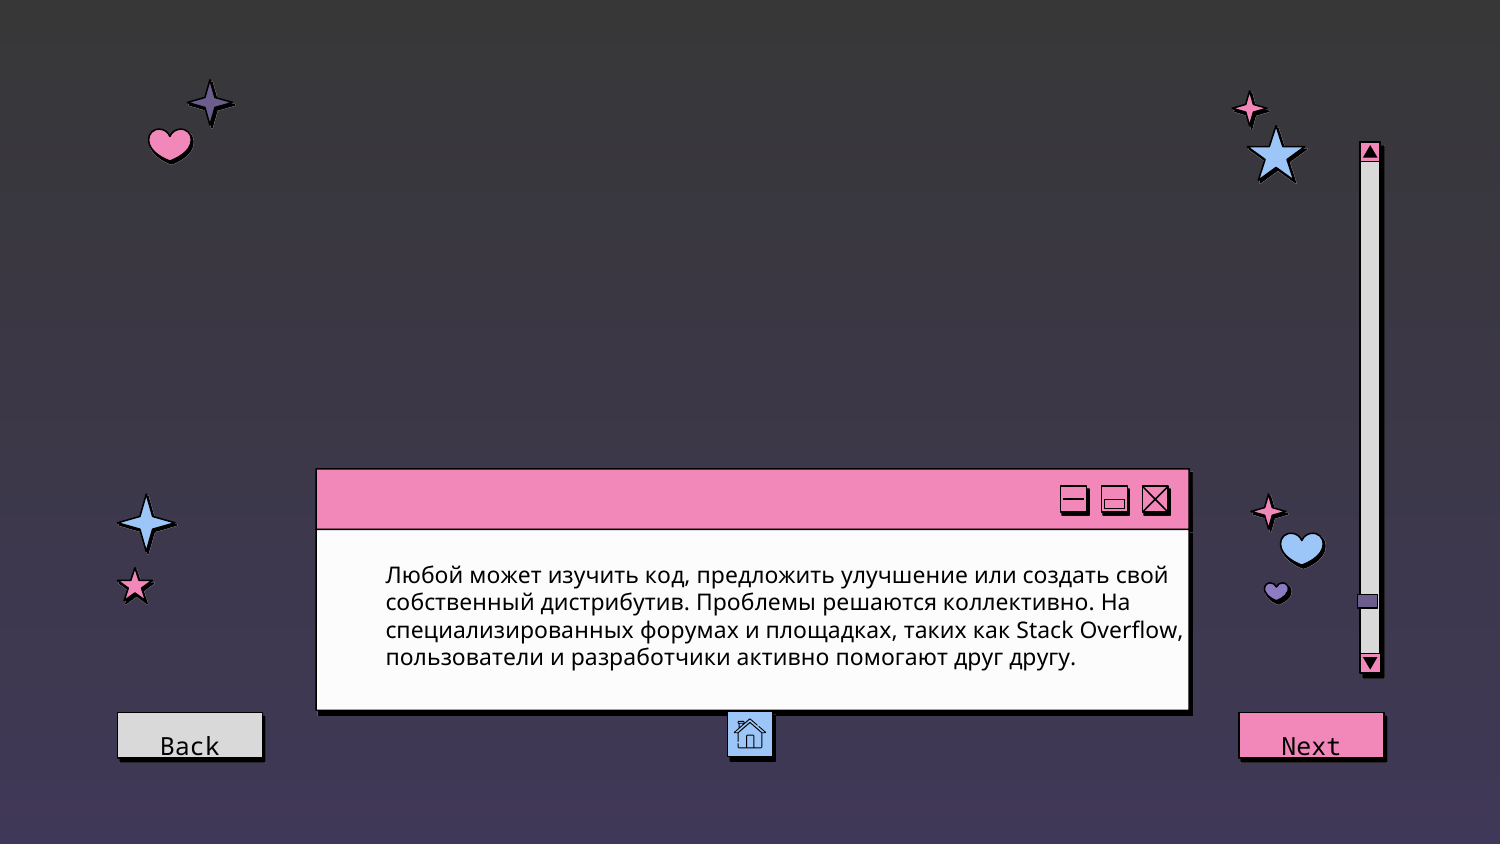

Любой может изучить код, предложить улучшение или создать свой собственный дистрибутив. Проблемы решаются коллективно. На специализированных форумах и площадках, таких как Stack Overflow, пользователи и разработчики активно помогают друг другу.
# Back
Next